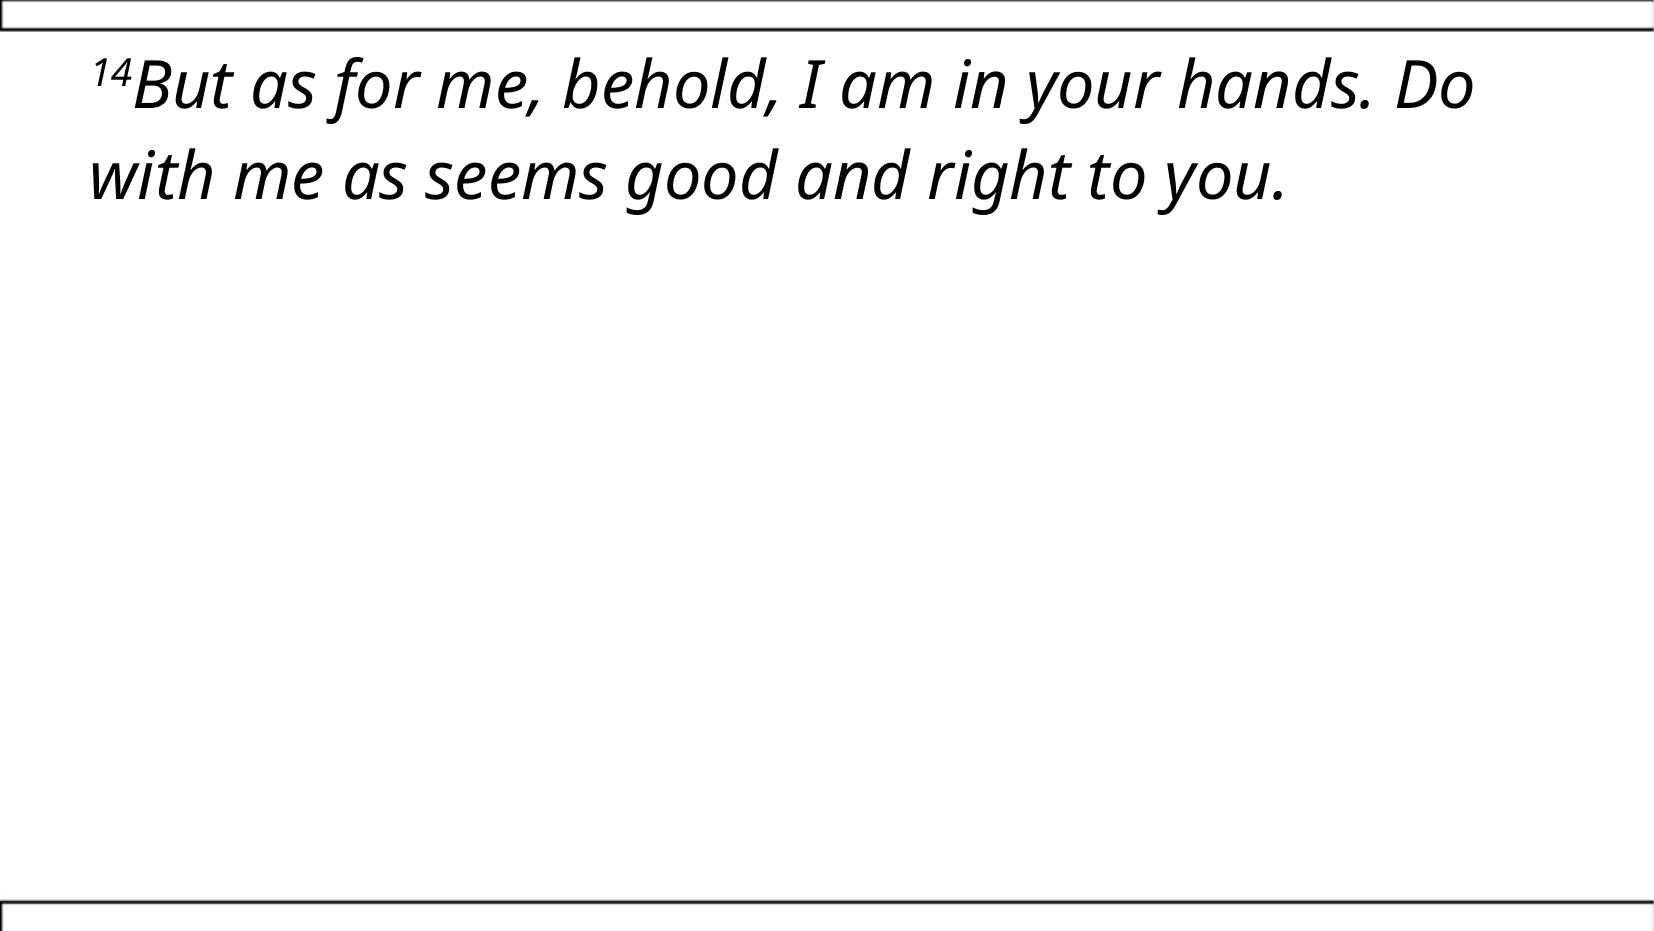

14But as for me, behold, I am in your hands. Do with me as seems good and right to you.